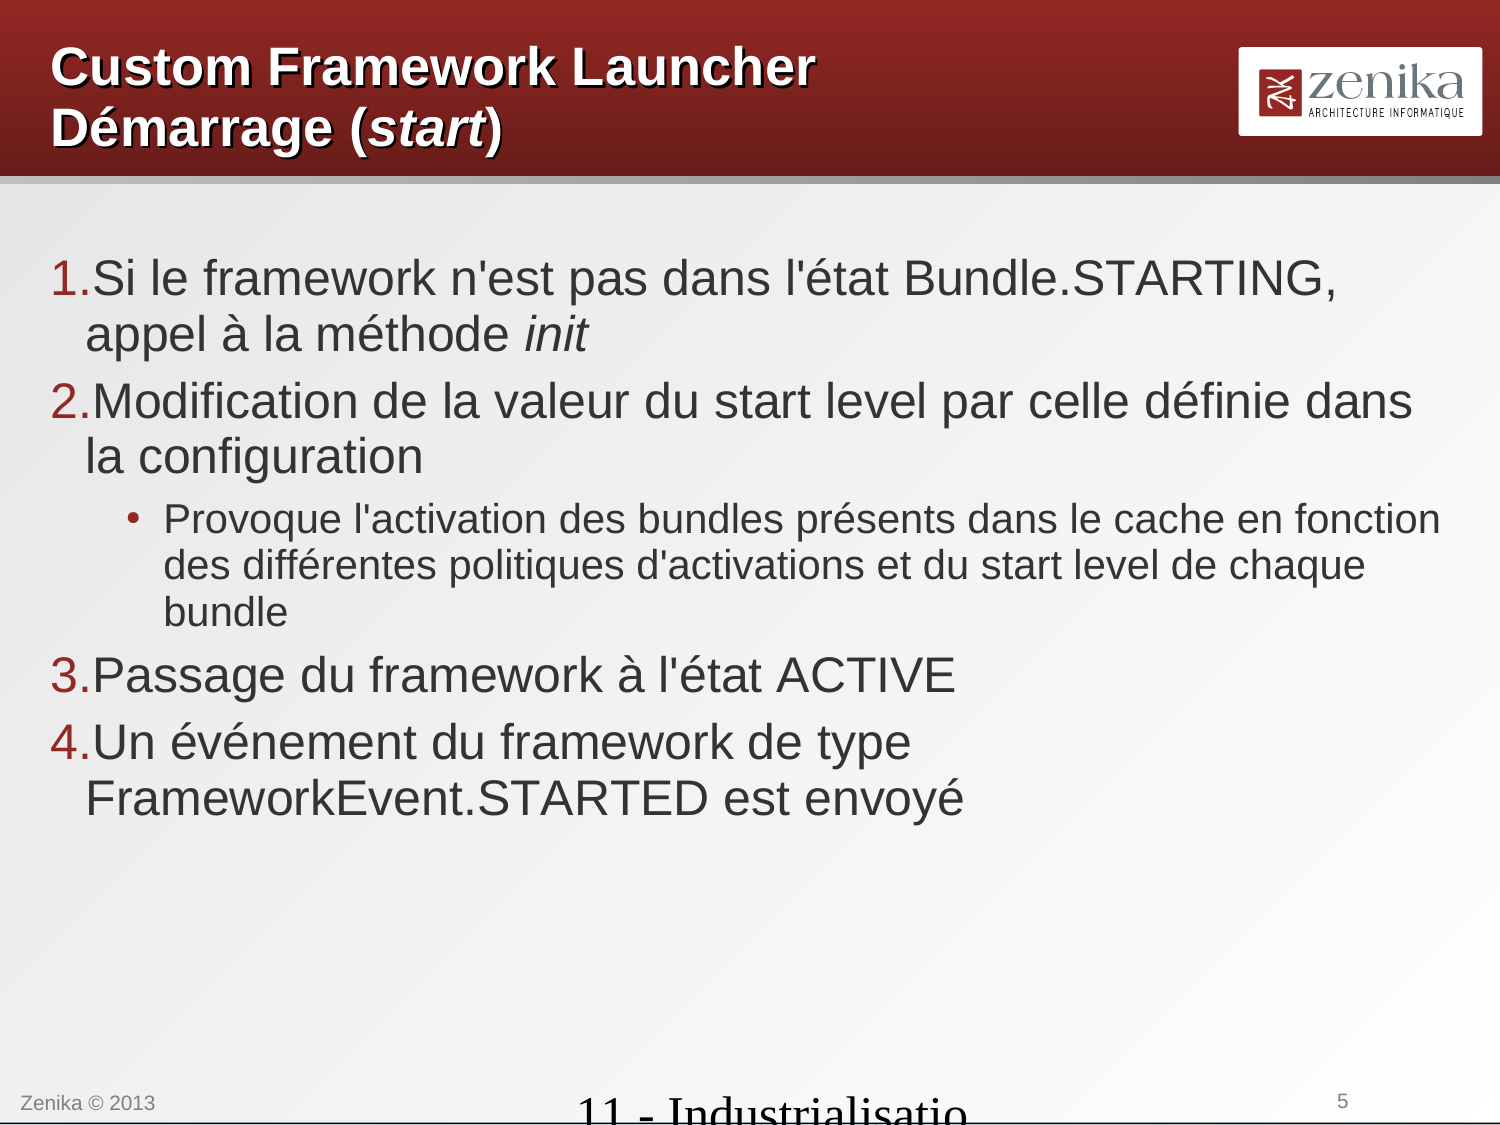

# Custom Framework Launcher Démarrage (start)
Si le framework n'est pas dans l'état Bundle.STARTING, appel à la méthode init
Modification de la valeur du start level par celle définie dans la configuration
Provoque l'activation des bundles présents dans le cache en fonction des différentes politiques d'activations et du start level de chaque bundle
Passage du framework à l'état ACTIVE
Un événement du framework de type FrameworkEvent.STARTED est envoyé